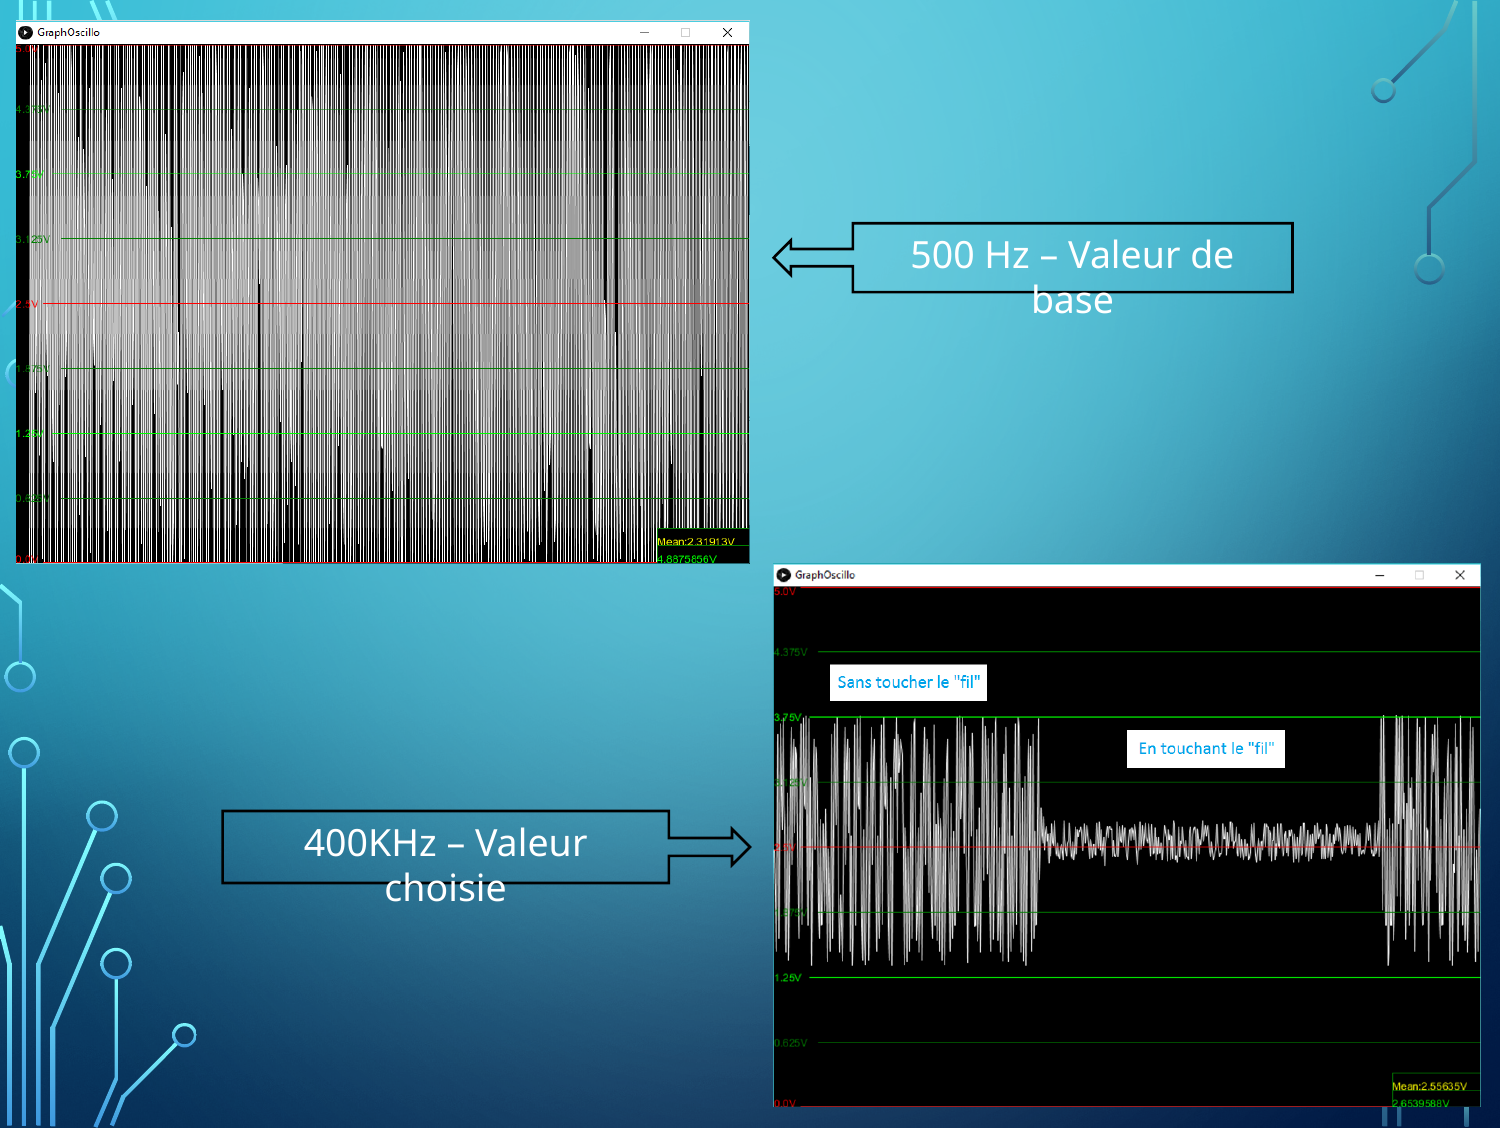

500 Hz – Valeur de base
400KHz – Valeur choisie